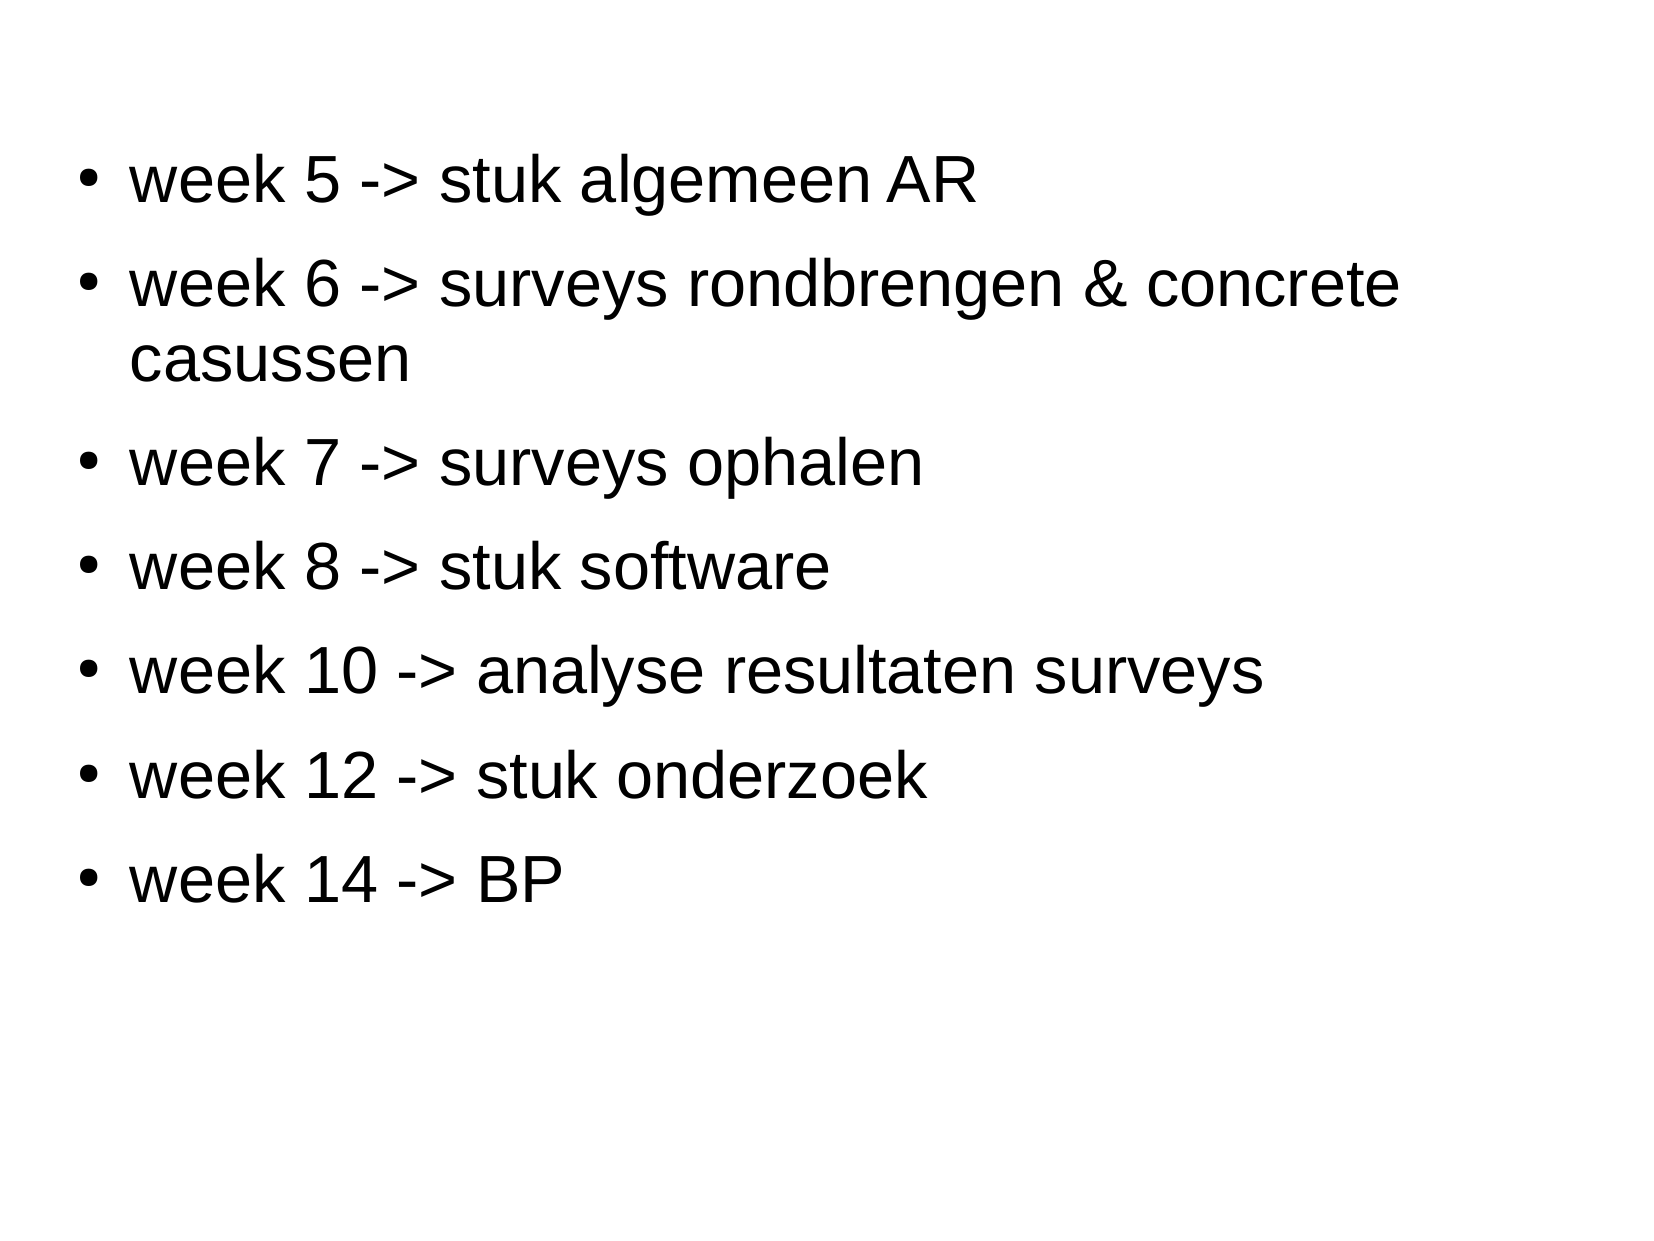

# week 5 -> stuk algemeen AR
week 6 -> surveys rondbrengen & concrete casussen
week 7 -> surveys ophalen
week 8 -> stuk software
week 10 -> analyse resultaten surveys
week 12 -> stuk onderzoek
week 14 -> BP